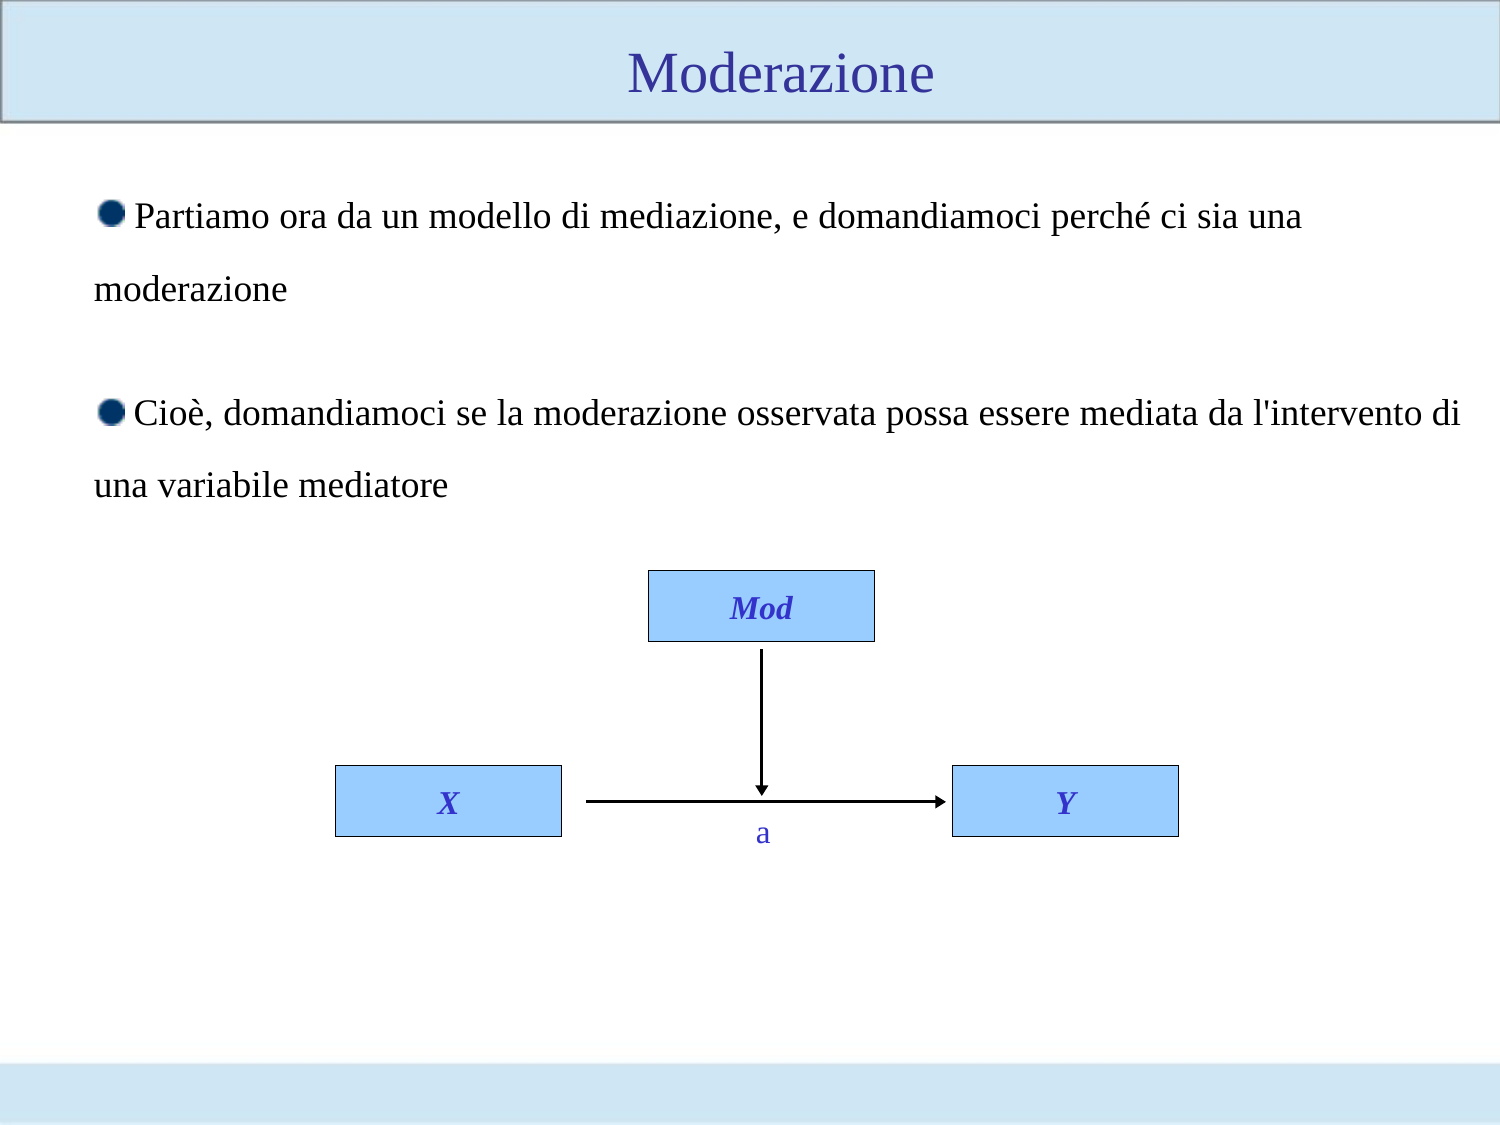

# Moderazione
 Partiamo ora da un modello di mediazione, e domandiamoci perché ci sia una moderazione
 Cioè, domandiamoci se la moderazione osservata possa essere mediata da l'intervento di una variabile mediatore
Mod
X
Y
a